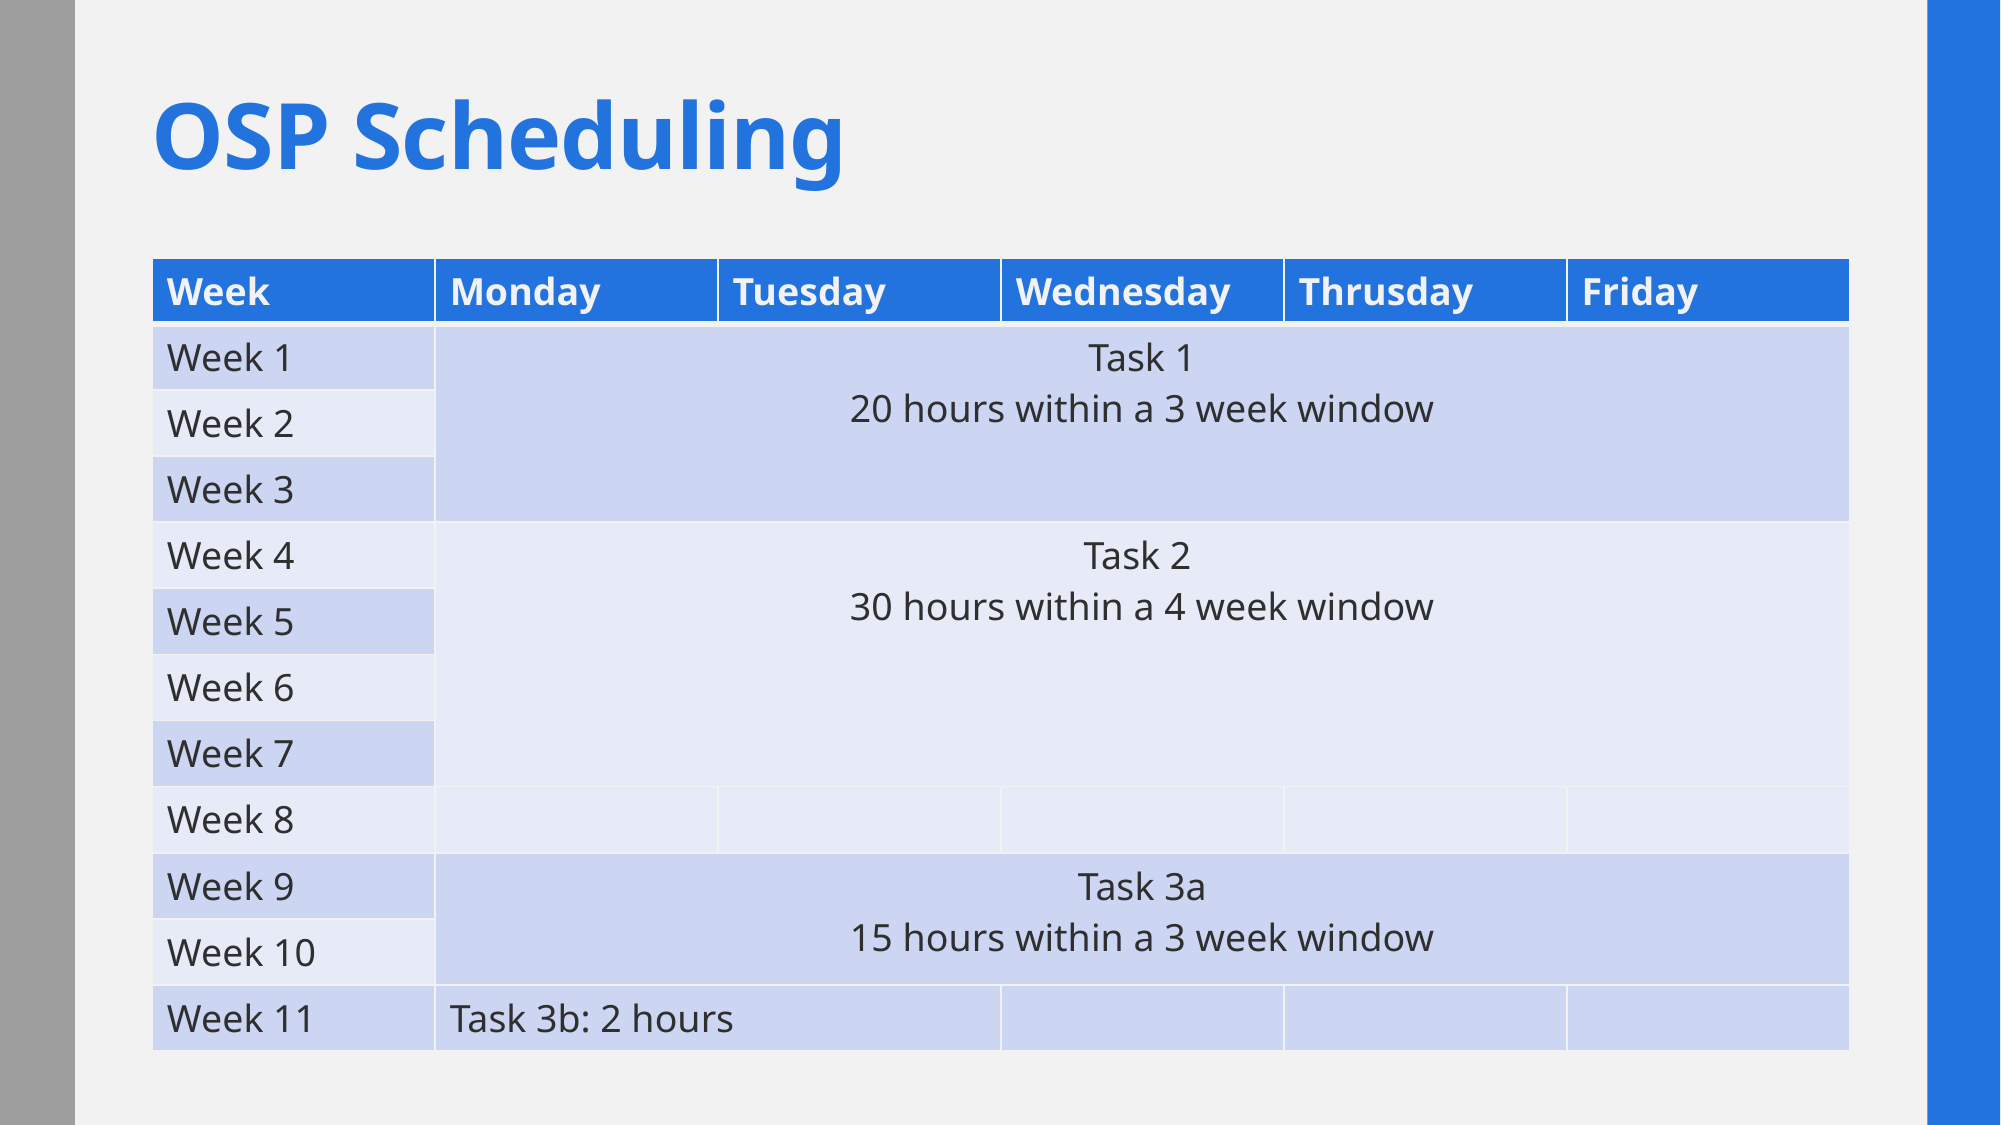

# OSP Scheduling
| Week | Monday | Tuesday | Wednesday | Thrusday | Friday |
| --- | --- | --- | --- | --- | --- |
| Week 1 | Task 1 20 hours within a 3 week window | | | | |
| Week 2 | | | | | |
| Week 3 | | | | | |
| Week 4 | Task 2 30 hours within a 4 week window | | | | |
| Week 5 | | | | | |
| Week 6 | | | | | |
| Week 7 | | | | | |
| Week 8 | | | | | |
| Week 9 | Task 3a 15 hours within a 3 week window | | | | |
| Week 10 | | | | | |
| Week 11 | Task 3b: 2 hours | | | | |